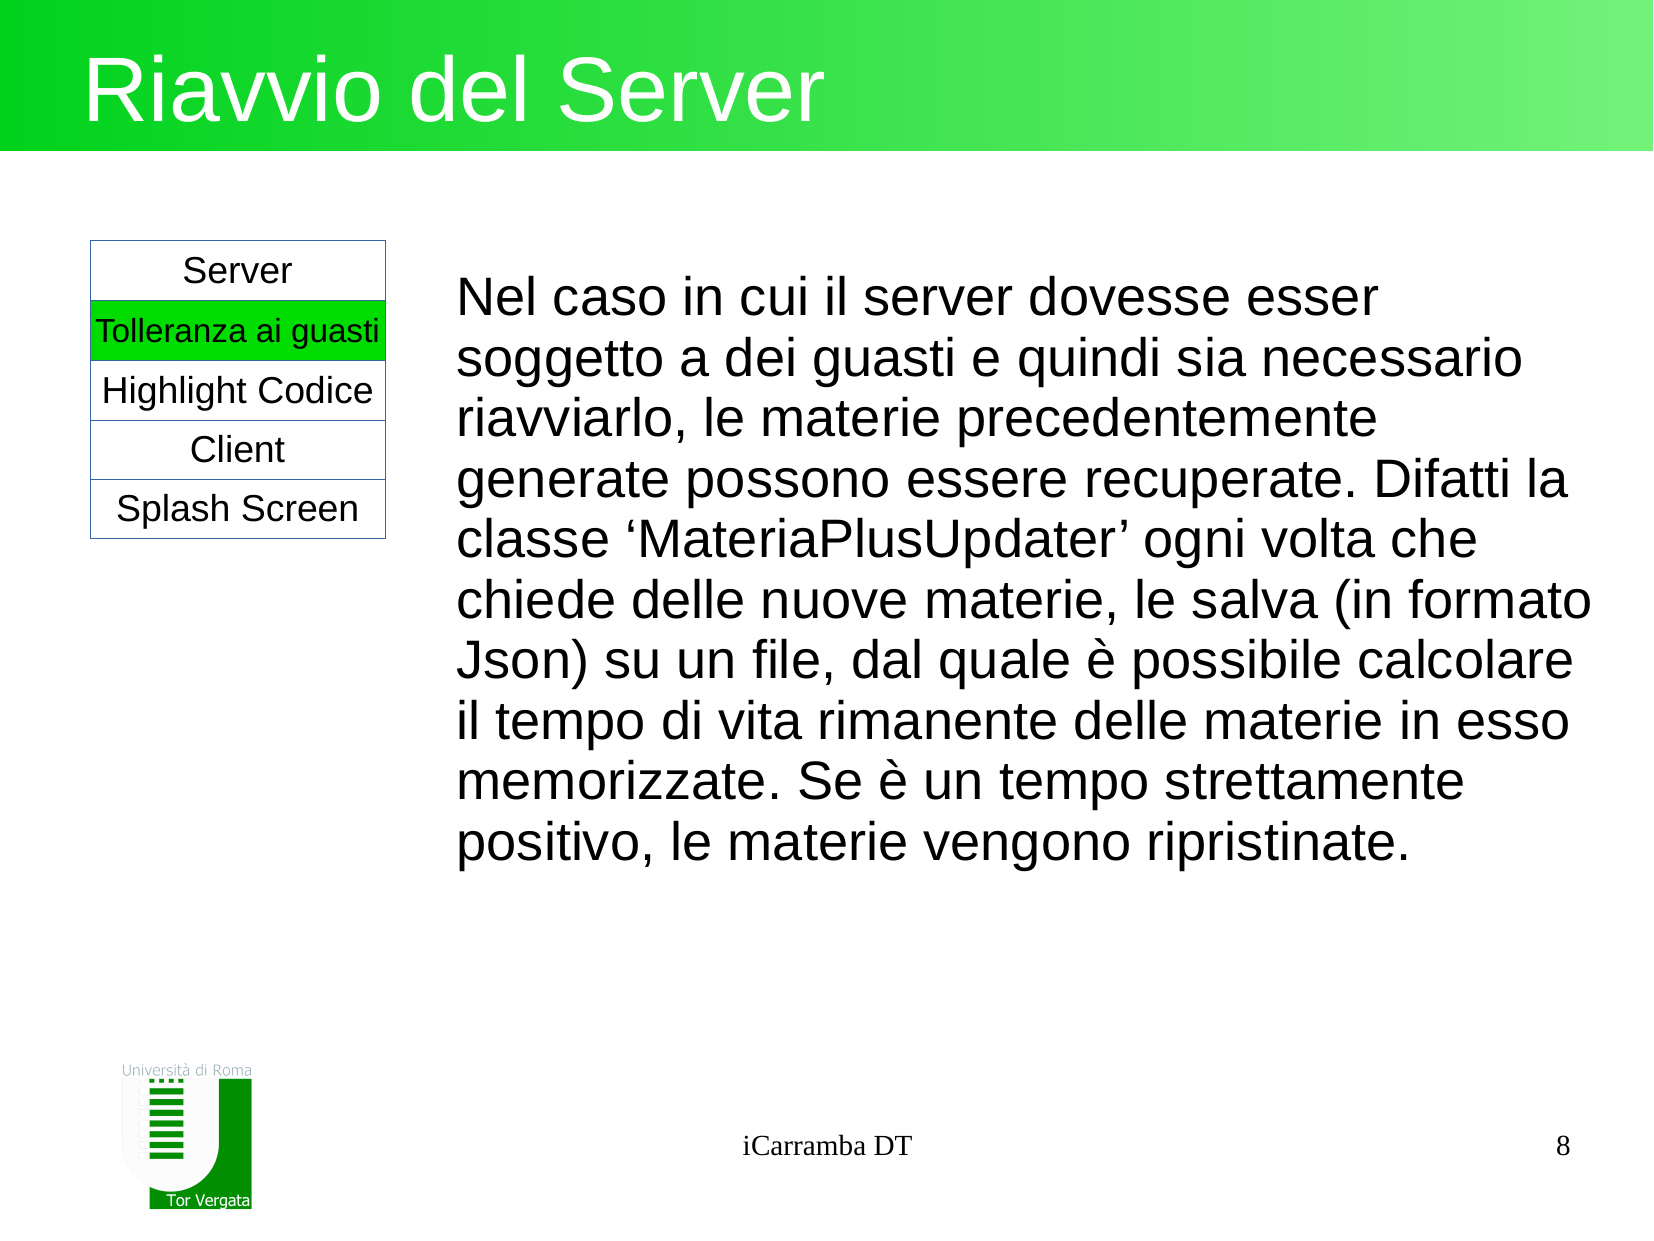

# Riavvio del Server
Server
Nel caso in cui il server dovesse esser soggetto a dei guasti e quindi sia necessario riavviarlo, le materie precedentemente generate possono essere recuperate. Difatti la classe ‘MateriaPlusUpdater’ ogni volta che chiede delle nuove materie, le salva (in formato Json) su un file, dal quale è possibile calcolare il tempo di vita rimanente delle materie in esso memorizzate. Se è un tempo strettamente positivo, le materie vengono ripristinate.
Tolleranza ai guasti
Highlight Codice
Client
Splash Screen
8